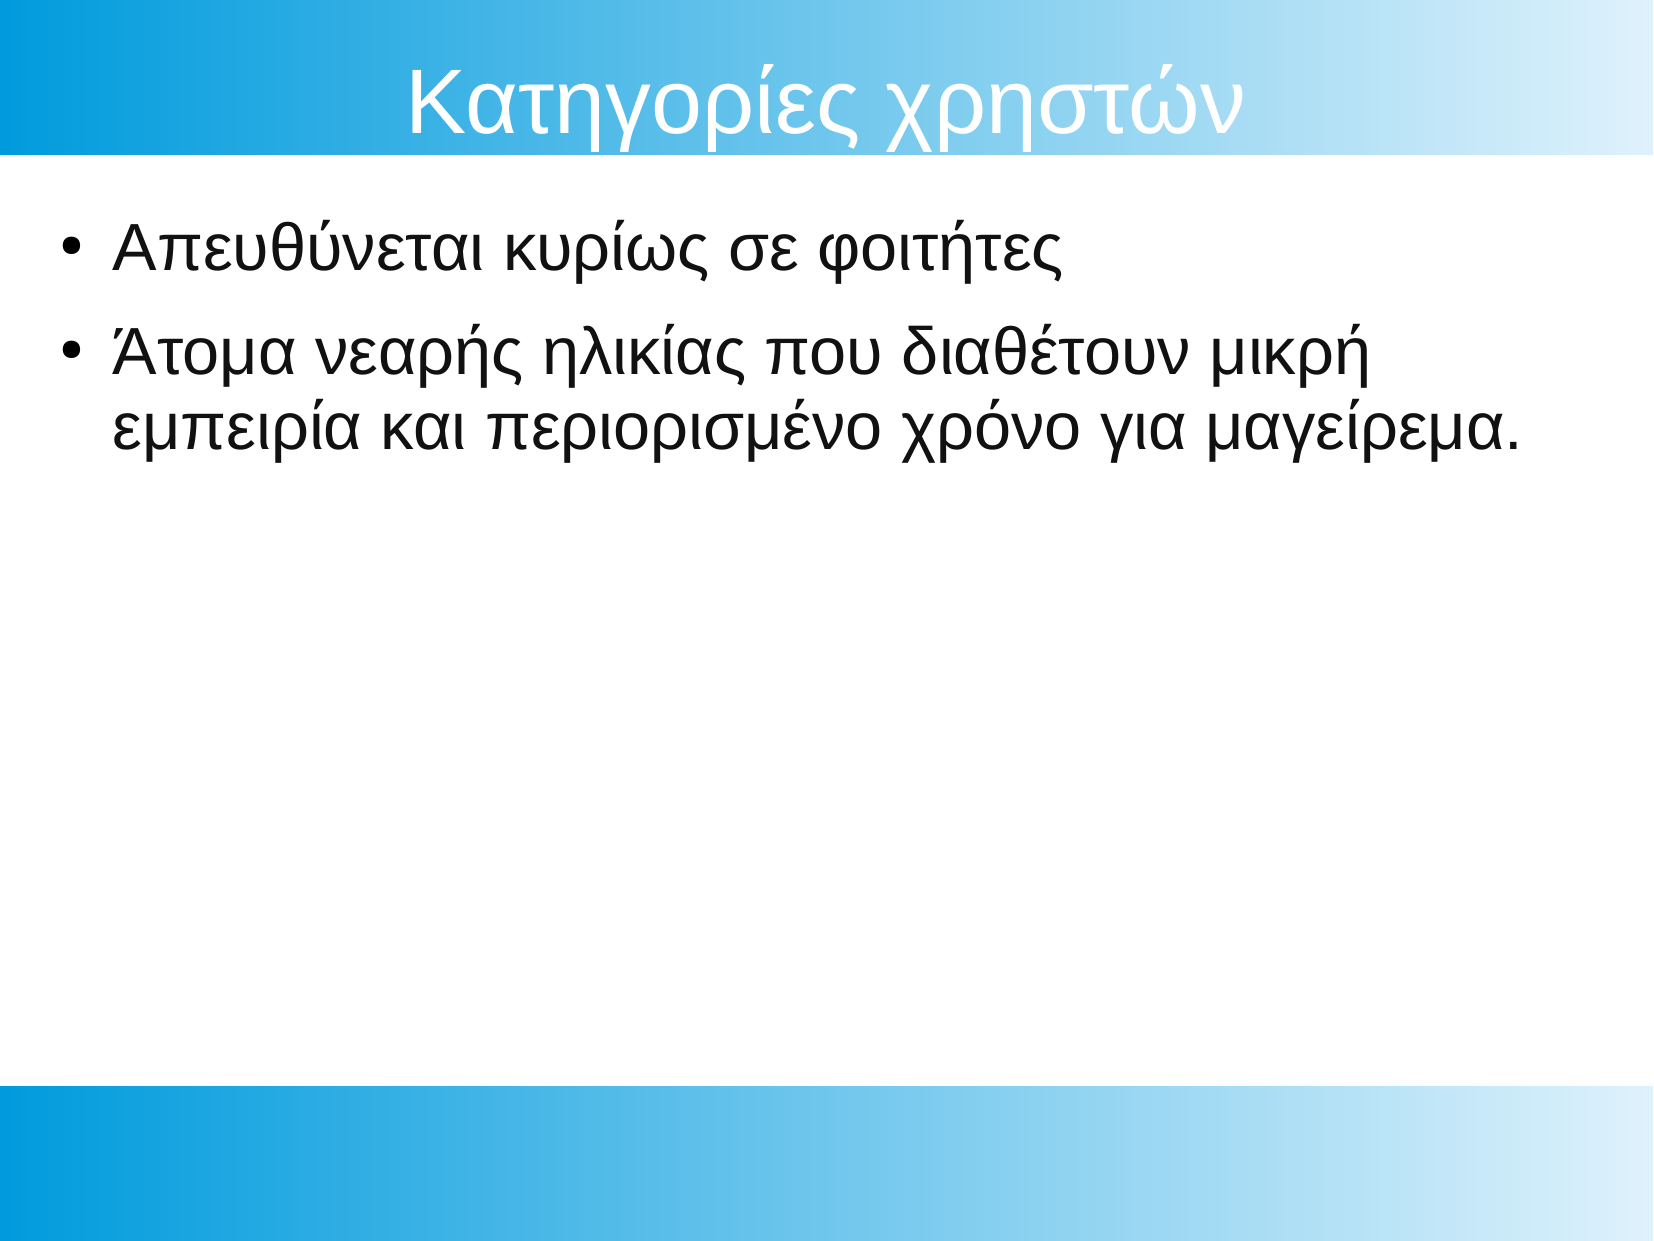

# Κατηγορίες χρηστών
Απευθύνεται κυρίως σε φοιτήτες
Άτομα νεαρής ηλικίας που διαθέτουν μικρή εμπειρία και περιορισμένο χρόνο για μαγείρεμα.